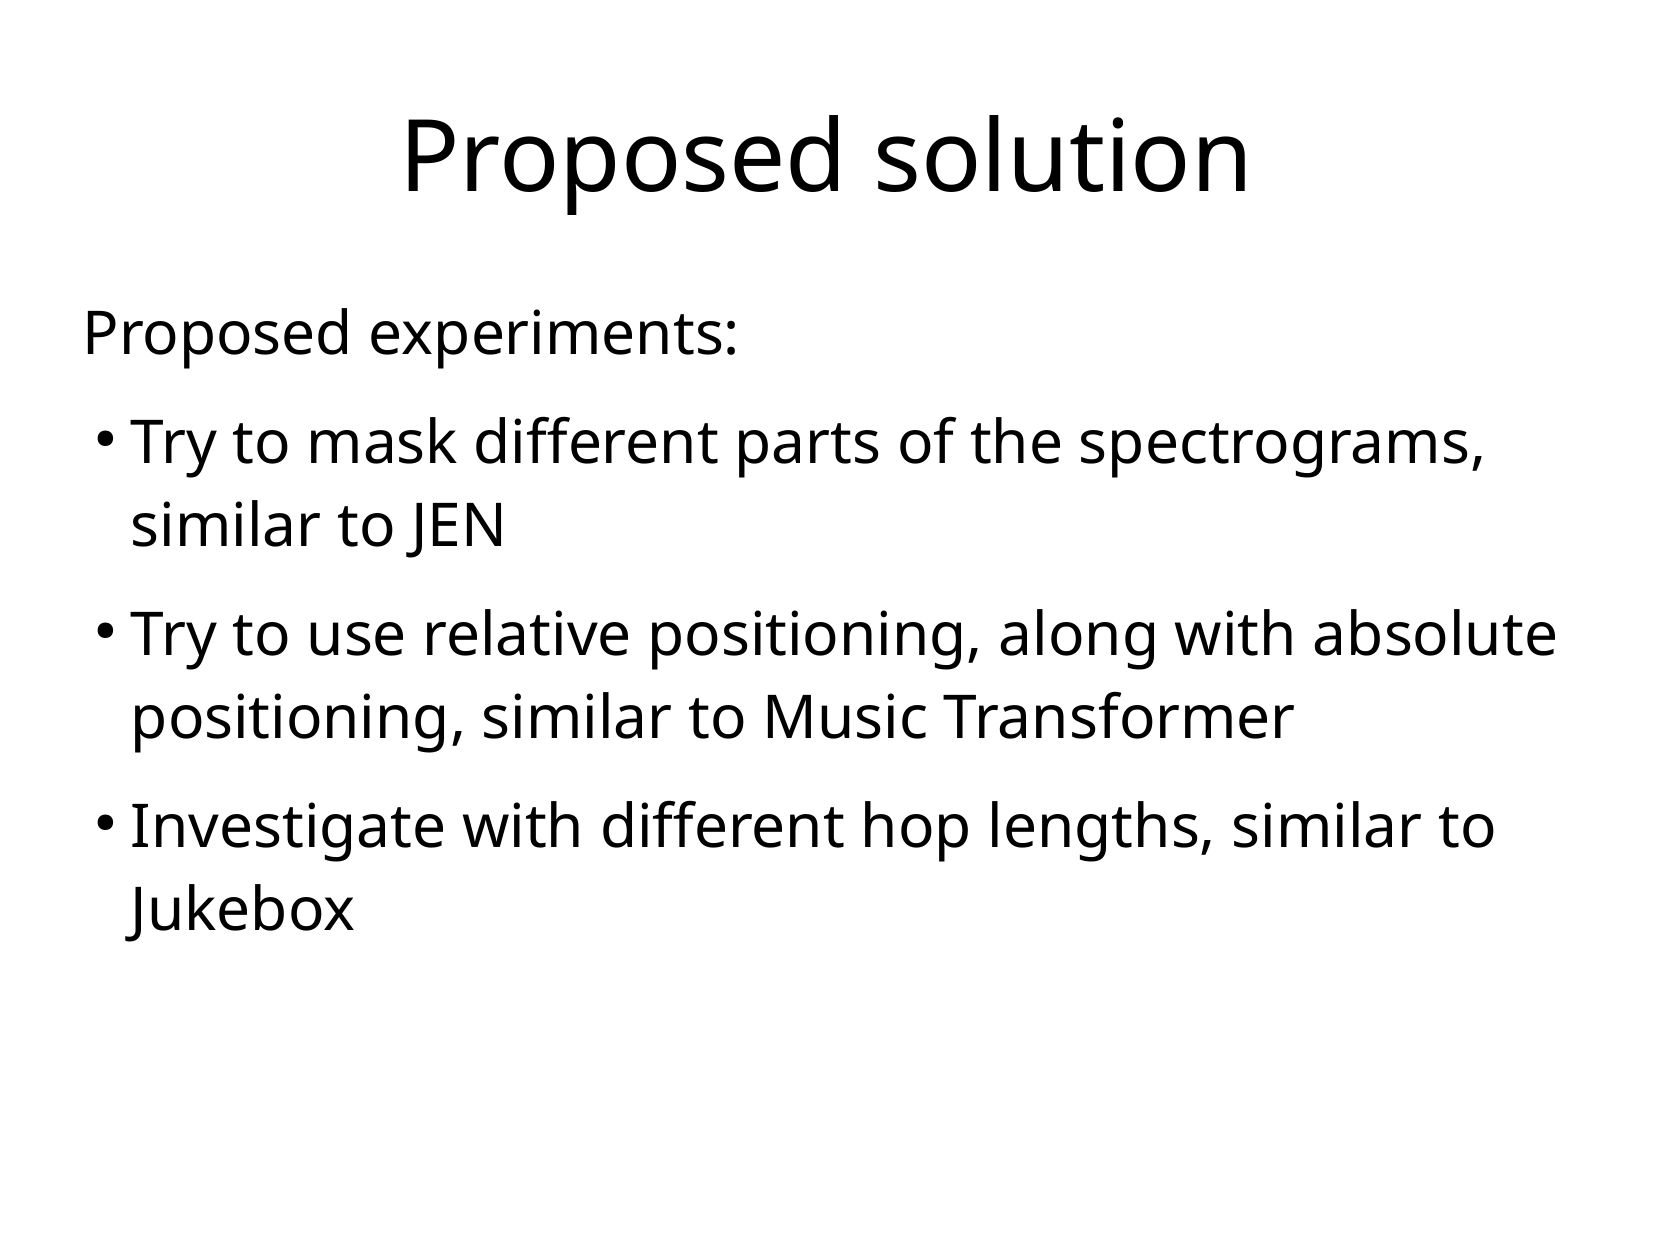

# Proposed solution
Proposed experiments:
Try to mask different parts of the spectrograms, similar to JEN
Try to use relative positioning, along with absolute positioning, similar to Music Transformer
Investigate with different hop lengths, similar to Jukebox